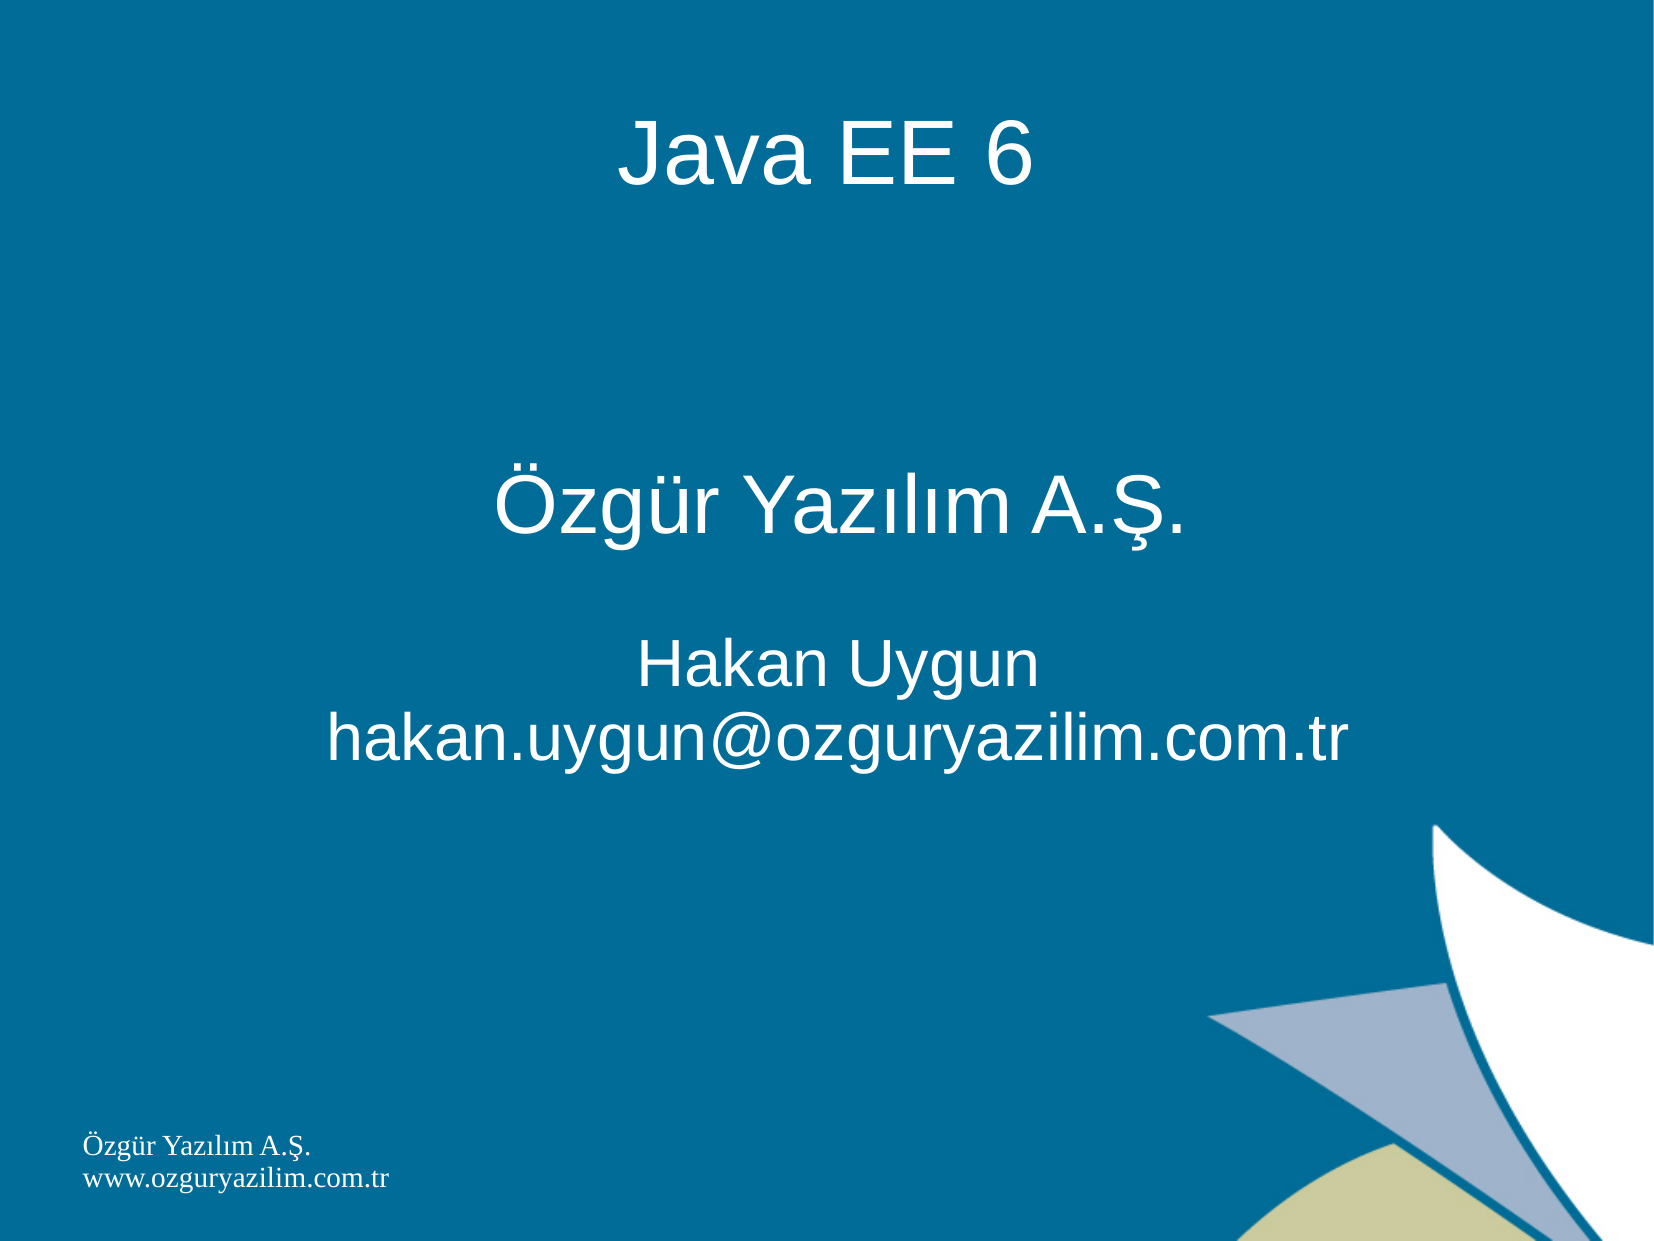

# Java EE 6
Özgür Yazılım A.Ş.
Hakan Uygun
hakan.uygun@ozguryazilim.com.tr